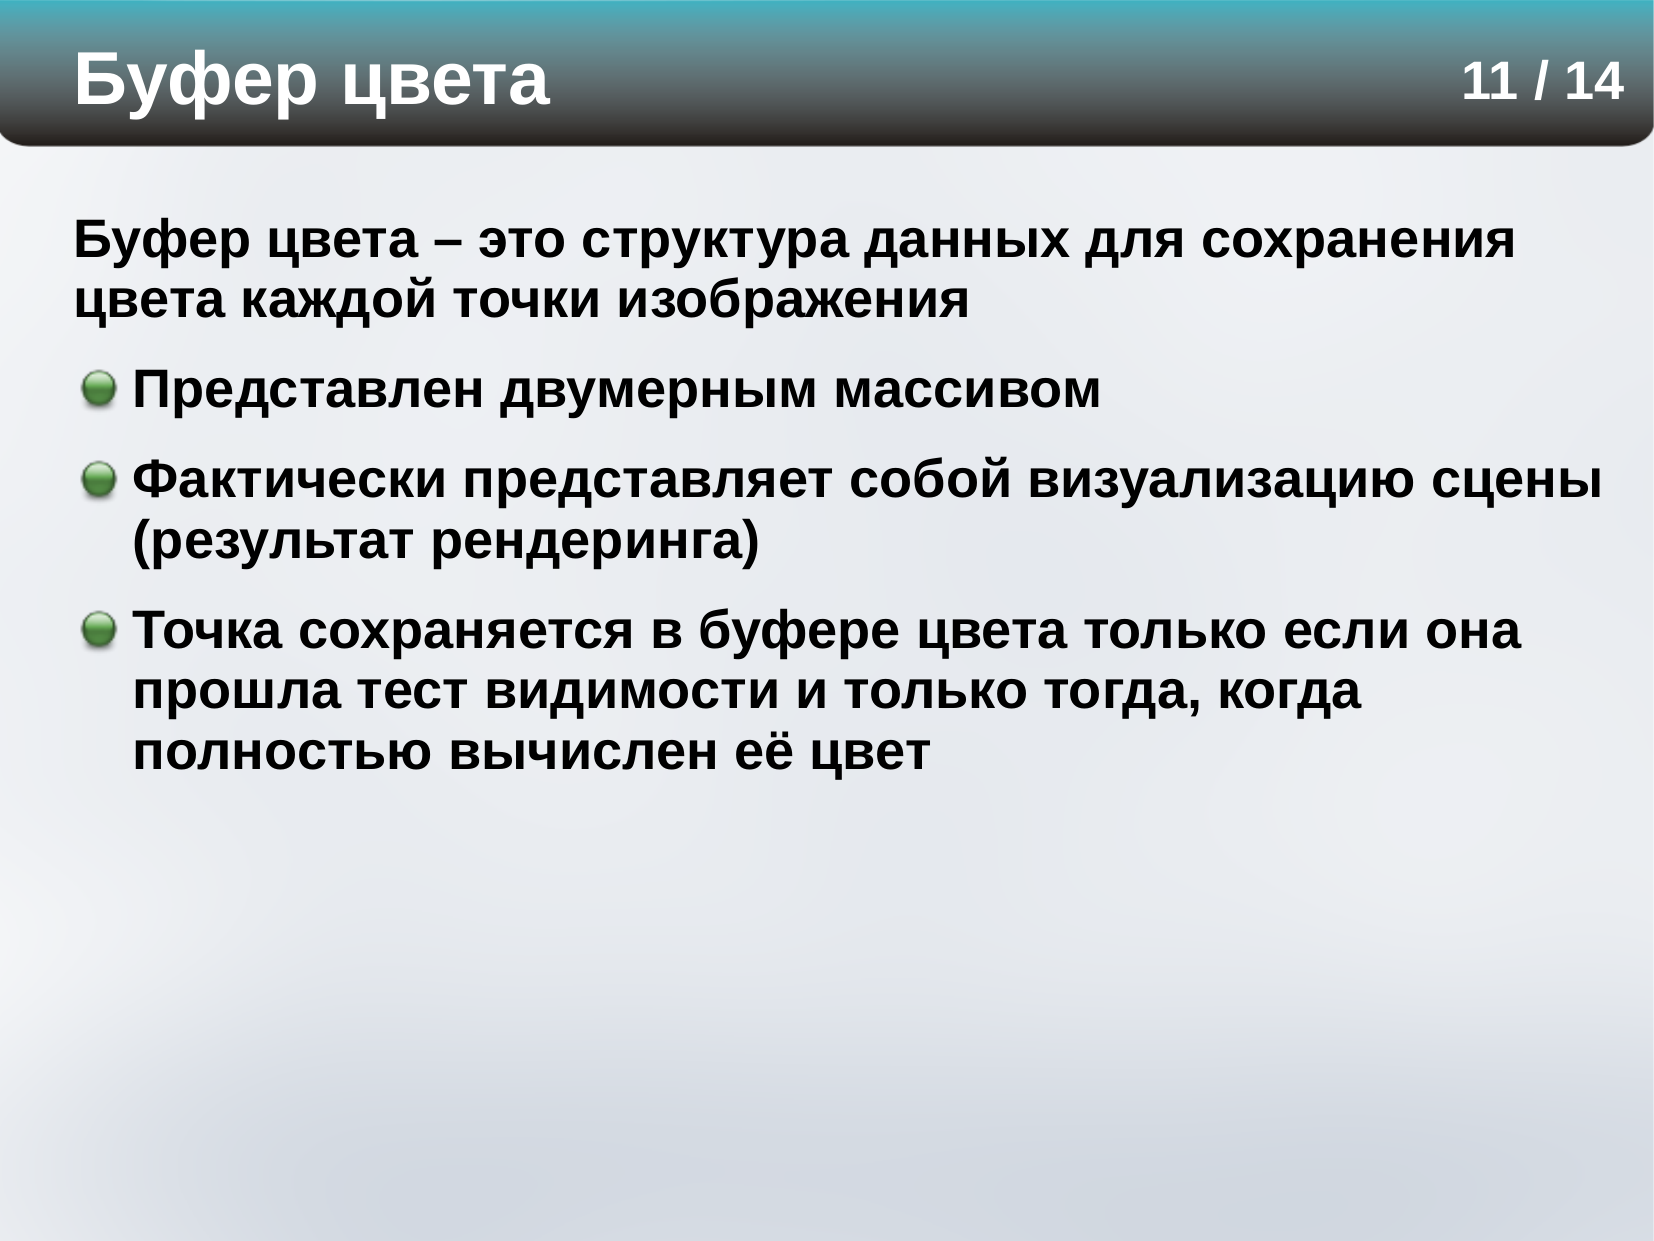

Буфер цвета
Буфер цвета – это структура данных для сохранения цвета каждой точки изображения
Представлен двумерным массивом
Фактически представляет собой визуализацию сцены (результат рендеринга)
Точка сохраняется в буфере цвета только если она прошла тест видимости и только тогда, когда полностью вычислен её цвет